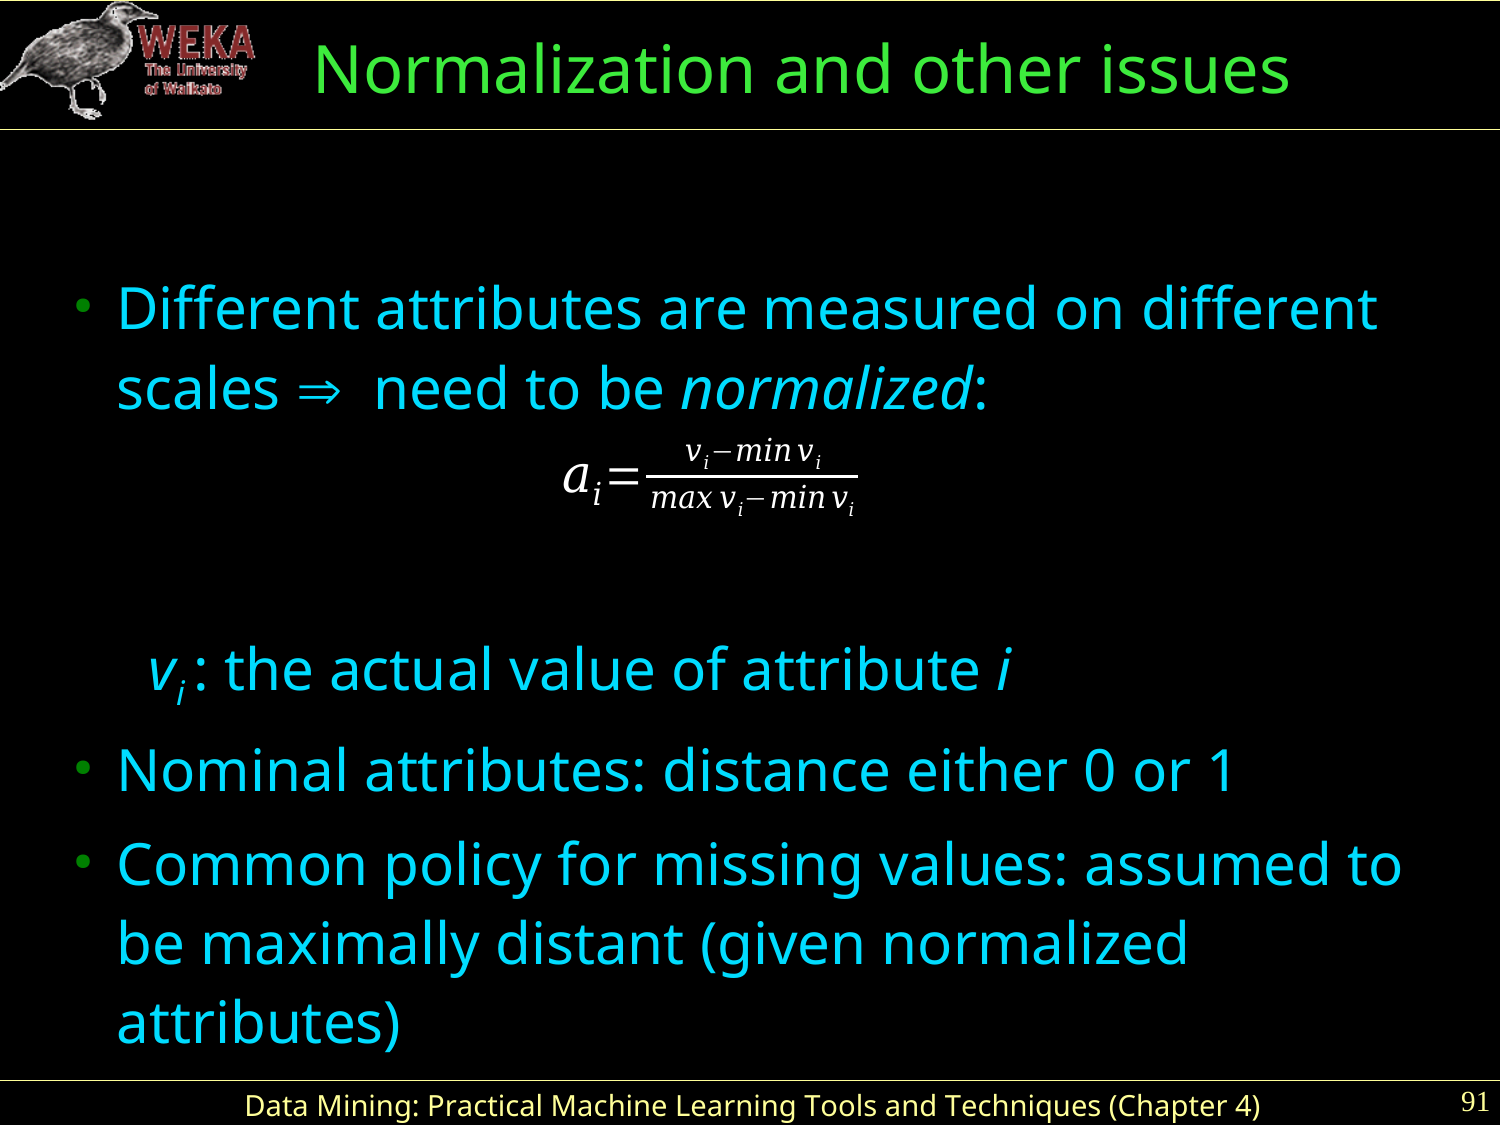

# Normalization and other issues
Different attributes are measured on different scales  need to be normalized:
	vi : the actual value of attribute i
Nominal attributes: distance either 0 or 1
Common policy for missing values: assumed to be maximally distant (given normalized attributes)
Data Mining: Practical Machine Learning Tools and Techniques (Chapter 4)
91